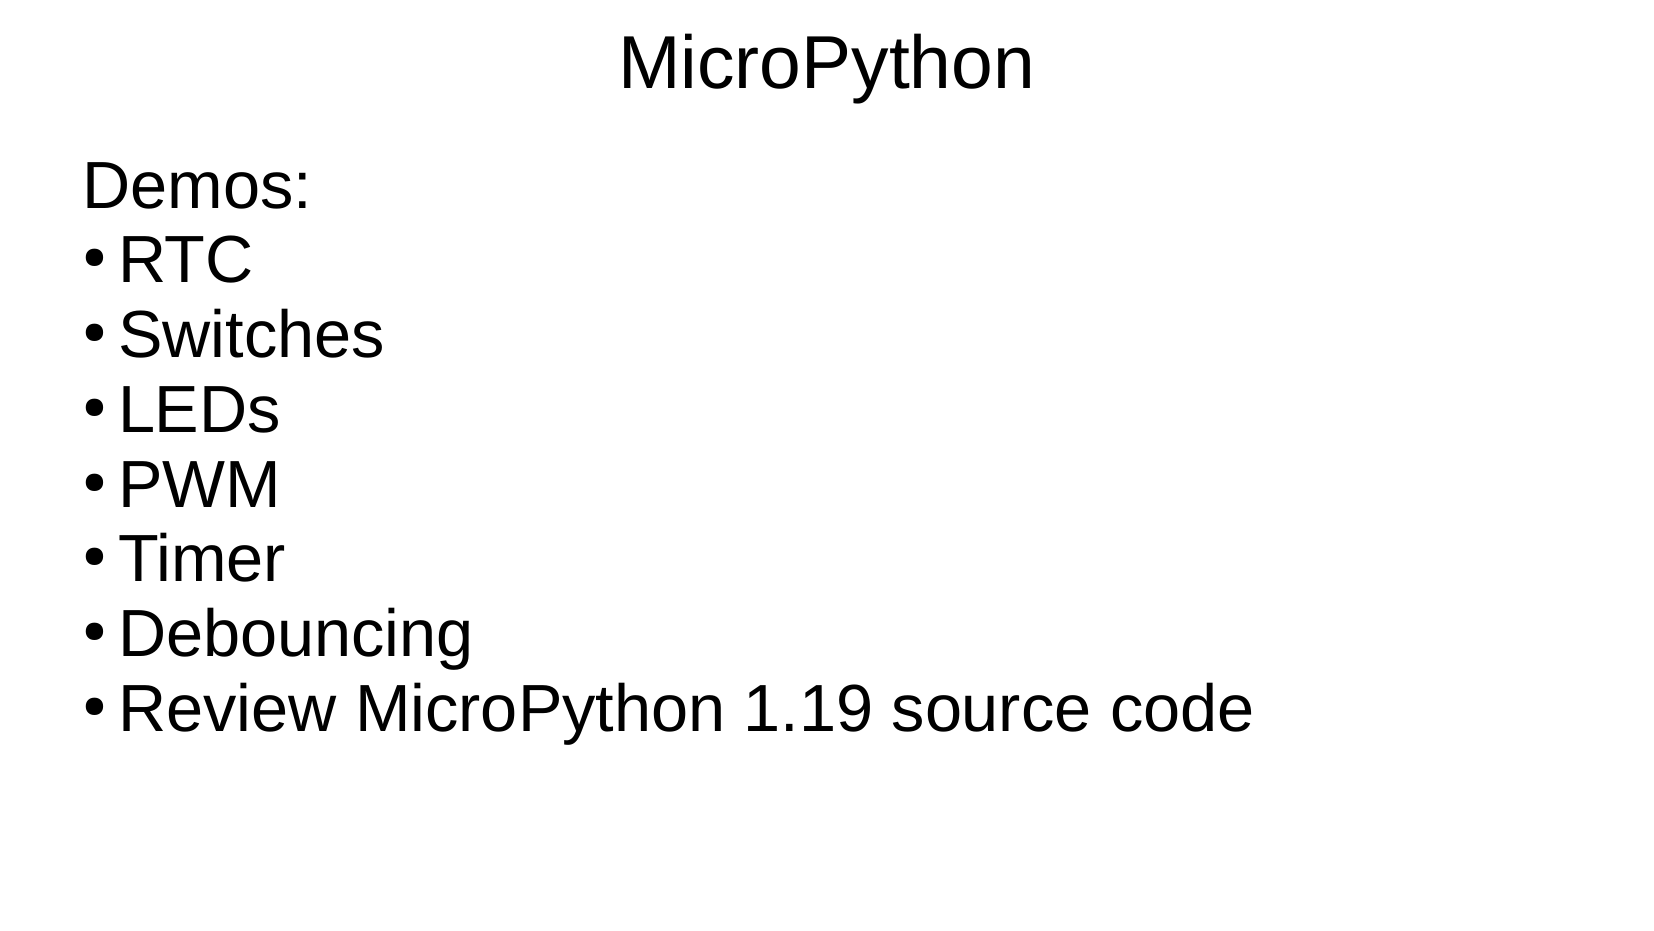

# MicroPython
Demos:
RTC
Switches
LEDs
PWM
Timer
Debouncing
Review MicroPython 1.19 source code